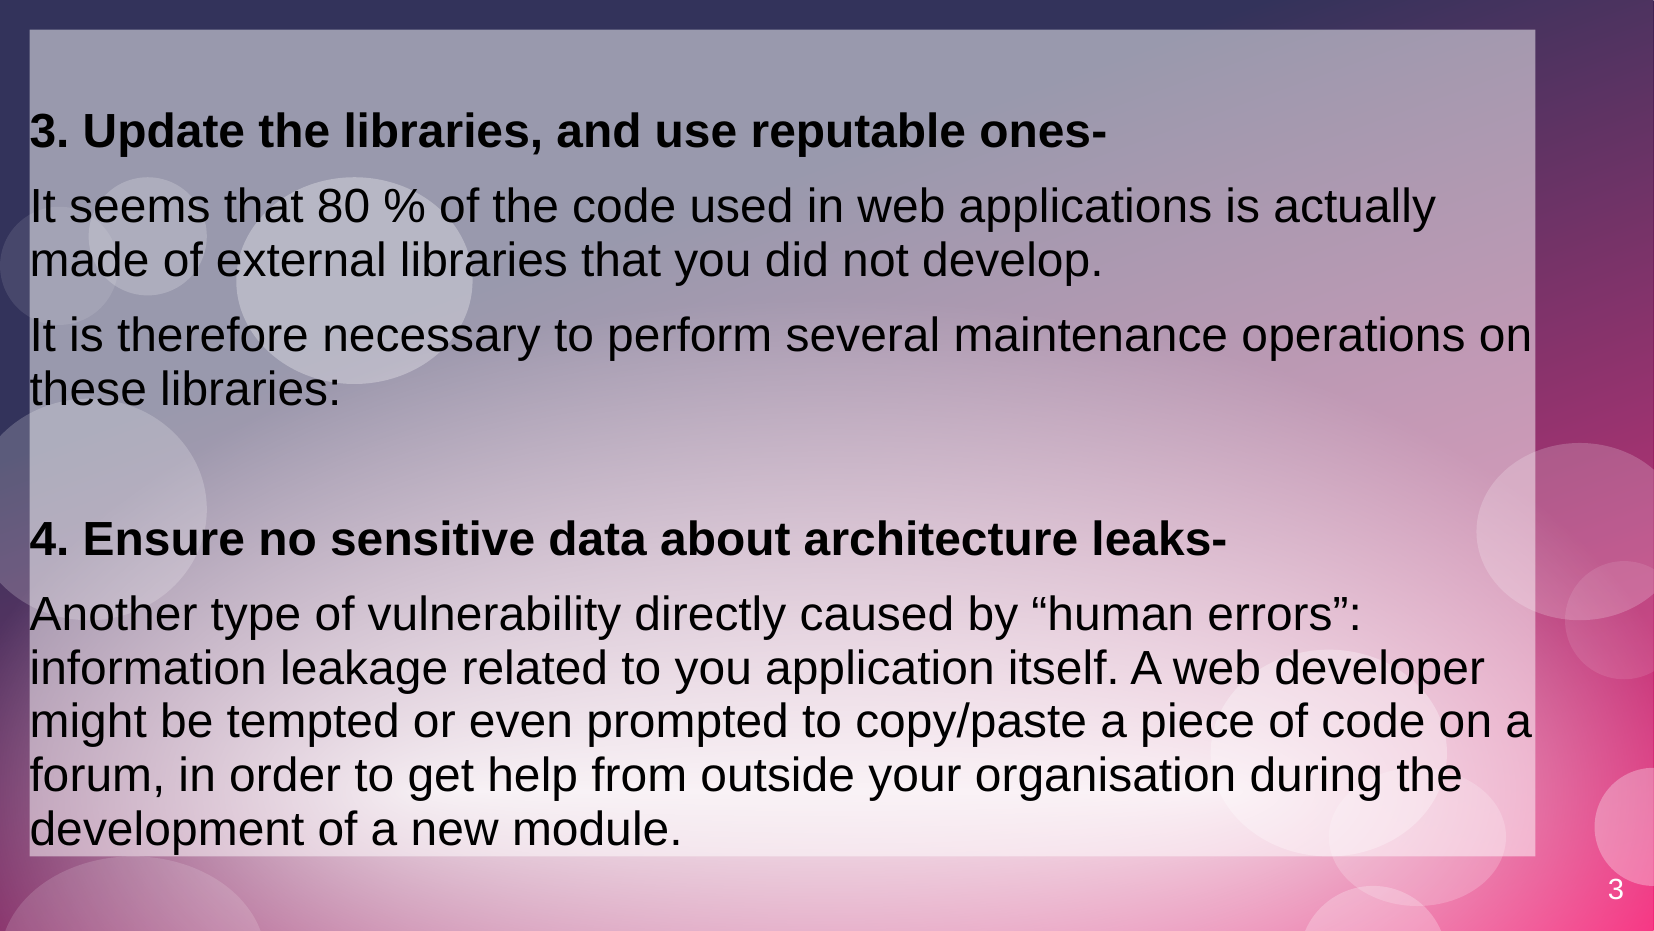

# 3. Update the libraries, and use reputable ones-
It seems that 80 % of the code used in web applications is actually made of external libraries that you did not develop.
It is therefore necessary to perform several maintenance operations on these libraries:
4. Ensure no sensitive data about architecture leaks-
Another type of vulnerability directly caused by “human errors”: information leakage related to you application itself. A web developer might be tempted or even prompted to copy/paste a piece of code on a forum, in order to get help from outside your organisation during the development of a new module.